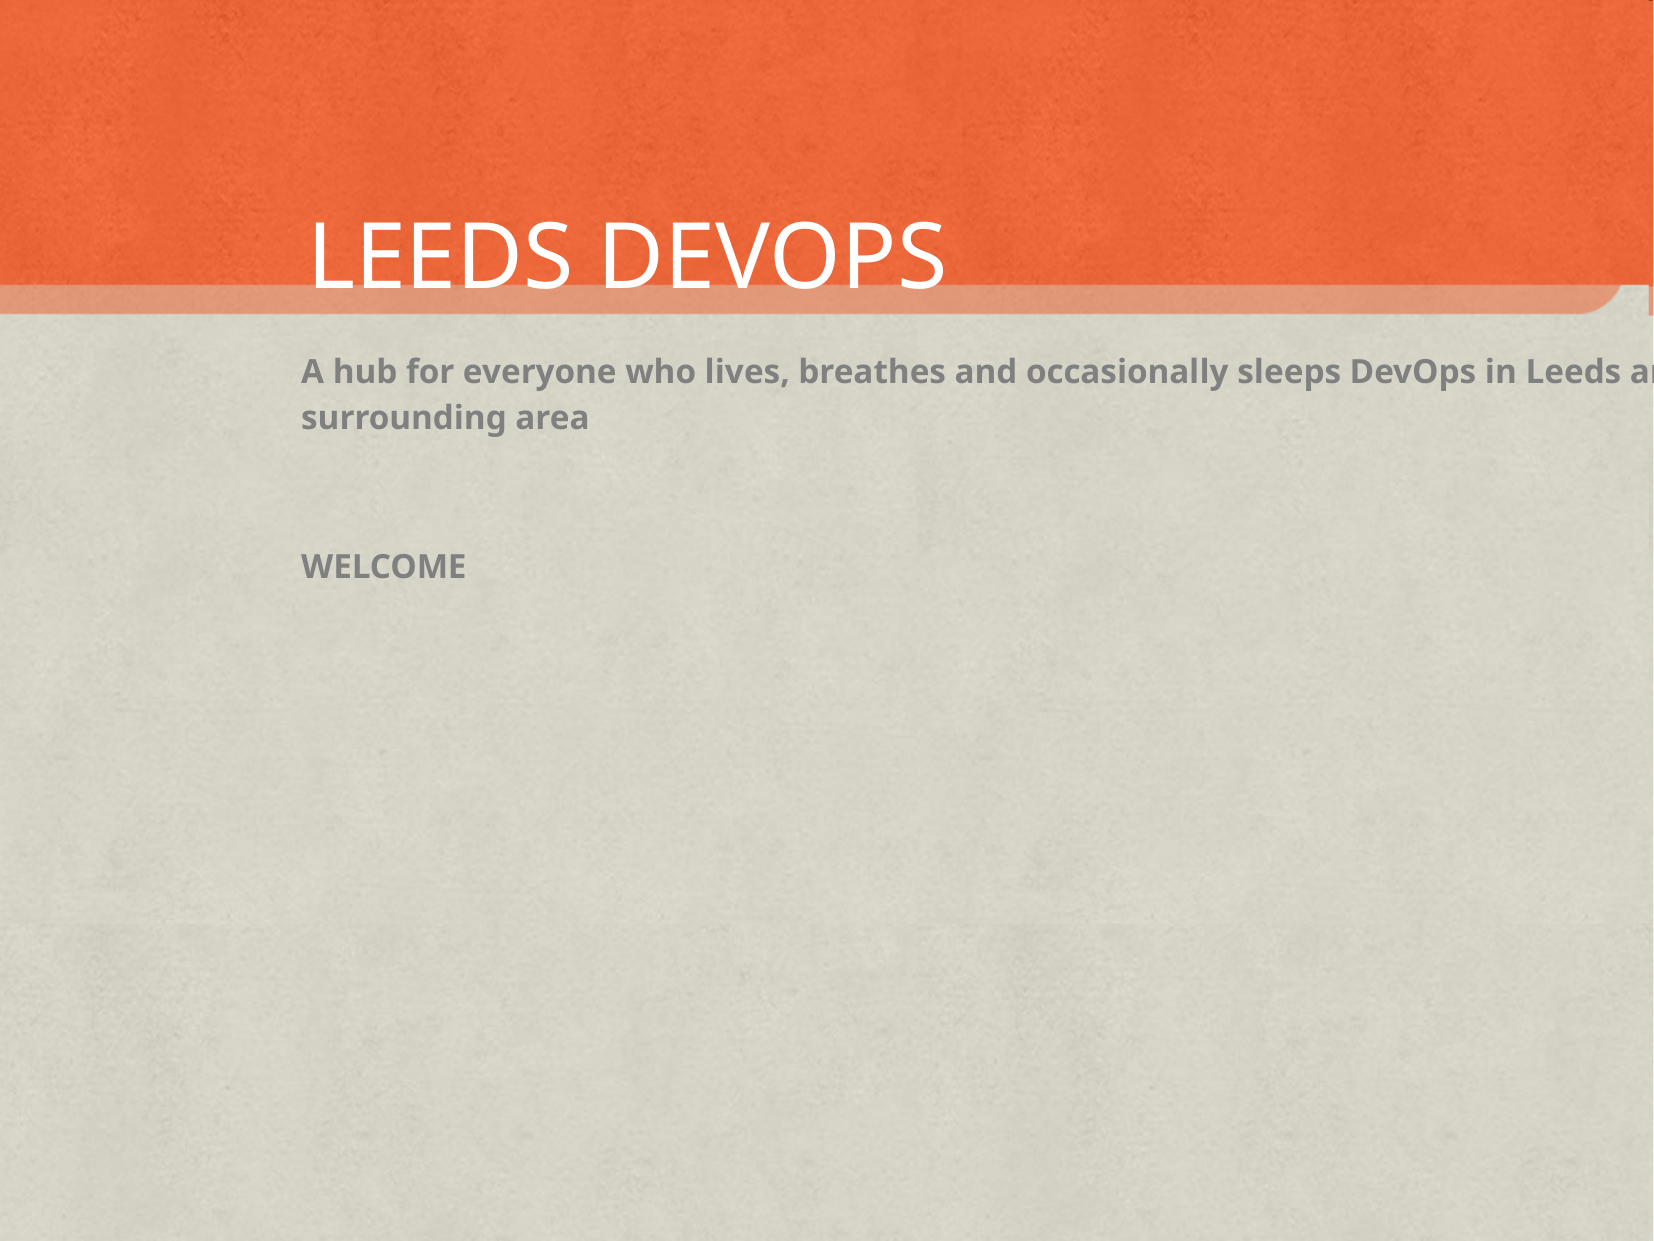

# LEEDS DEVOPS
A hub for everyone who lives, breathes and occasionally sleeps DevOps in Leeds and the
surrounding area
WELCOME